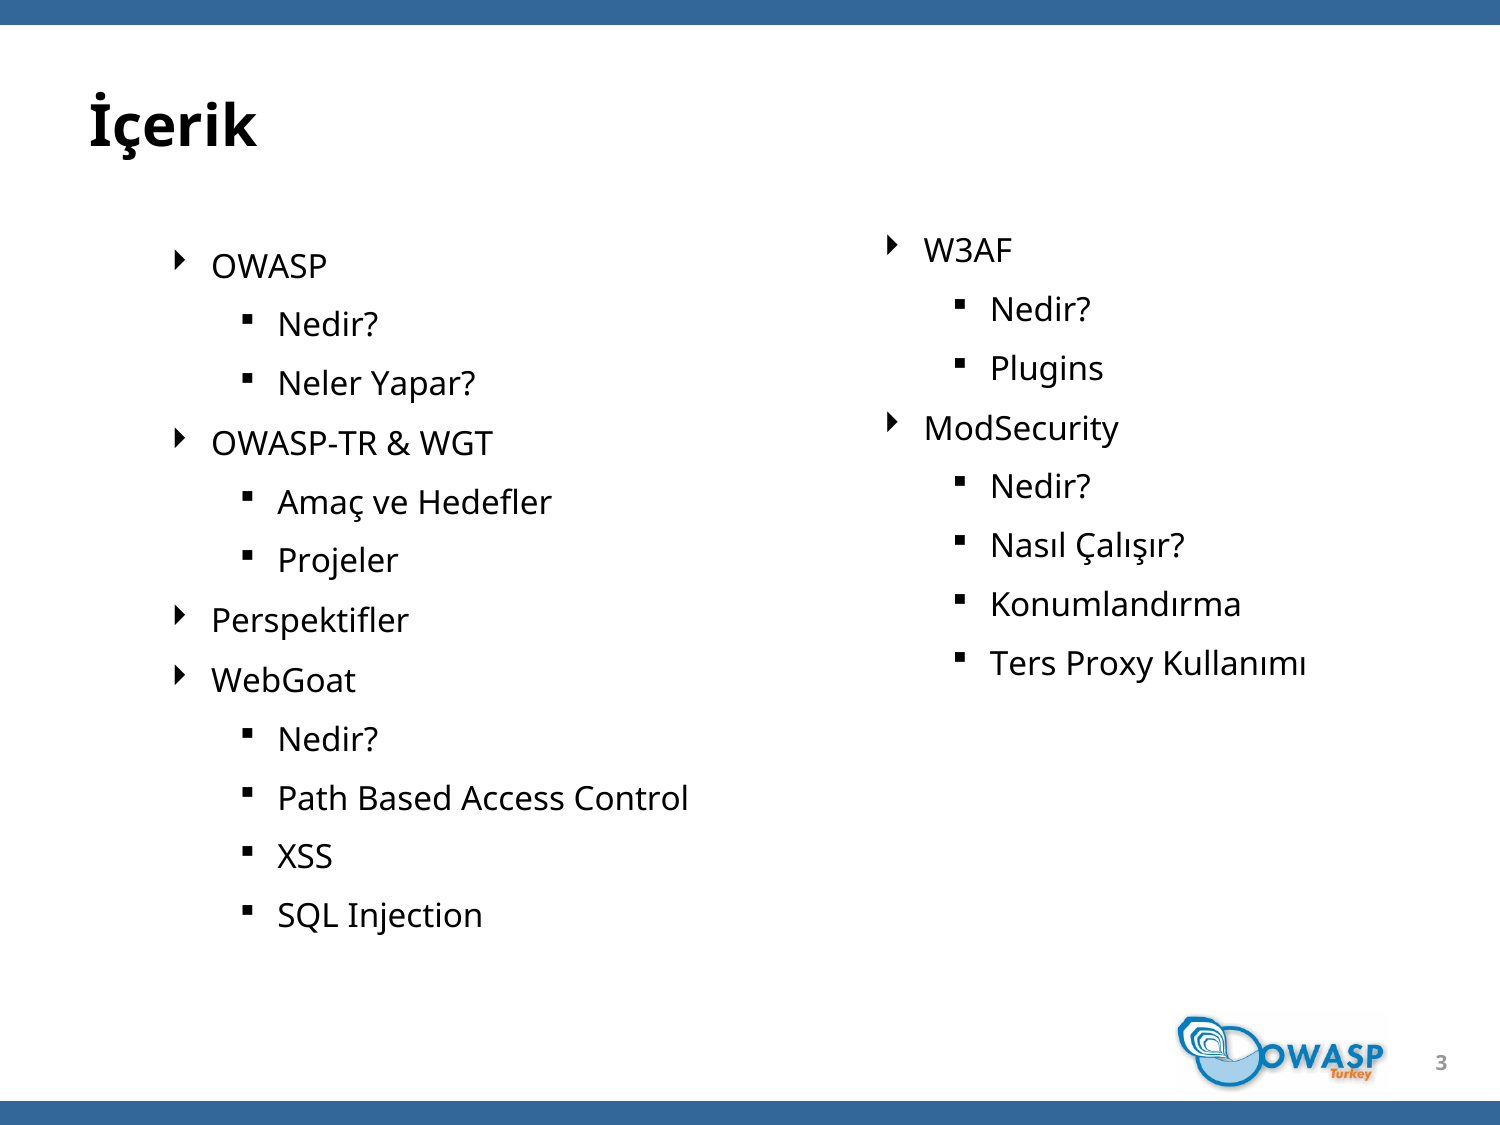

# İçerik
W3AF
Nedir?
Plugins
ModSecurity
Nedir?
Nasıl Çalışır?
Konumlandırma
Ters Proxy Kullanımı
OWASP
Nedir?
Neler Yapar?
OWASP-TR & WGT
Amaç ve Hedefler
Projeler
Perspektifler
WebGoat
Nedir?
Path Based Access Control
XSS
SQL Injection